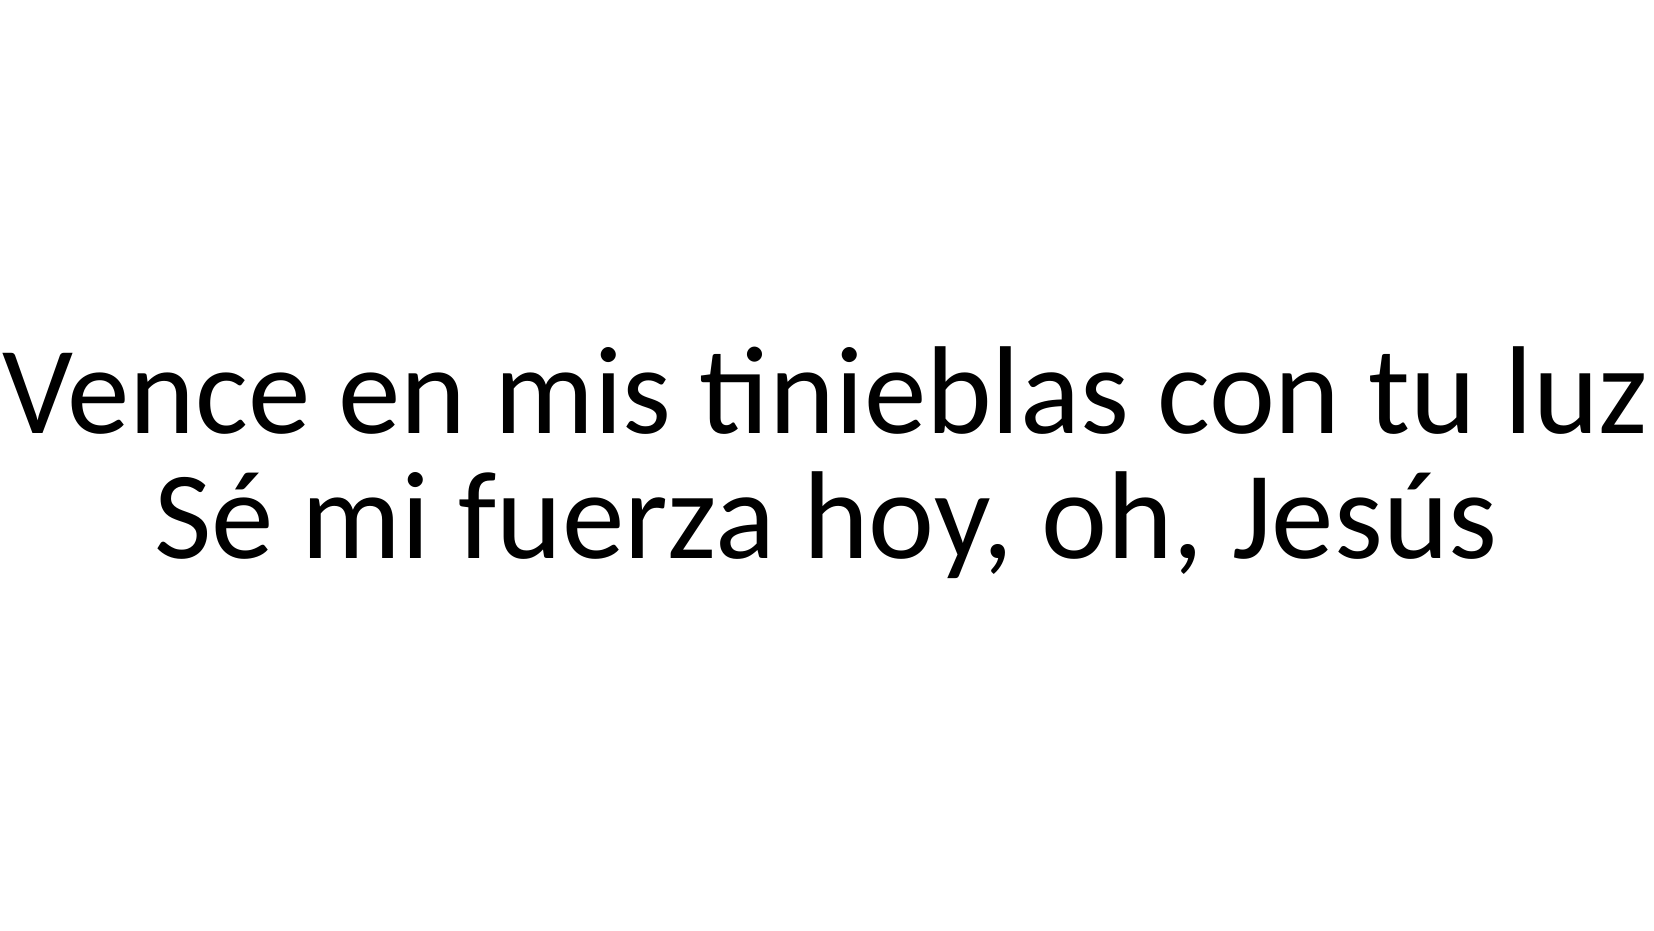

# Vence en mis tinieblas con tu luz Sé mi fuerza hoy, oh, Jesús